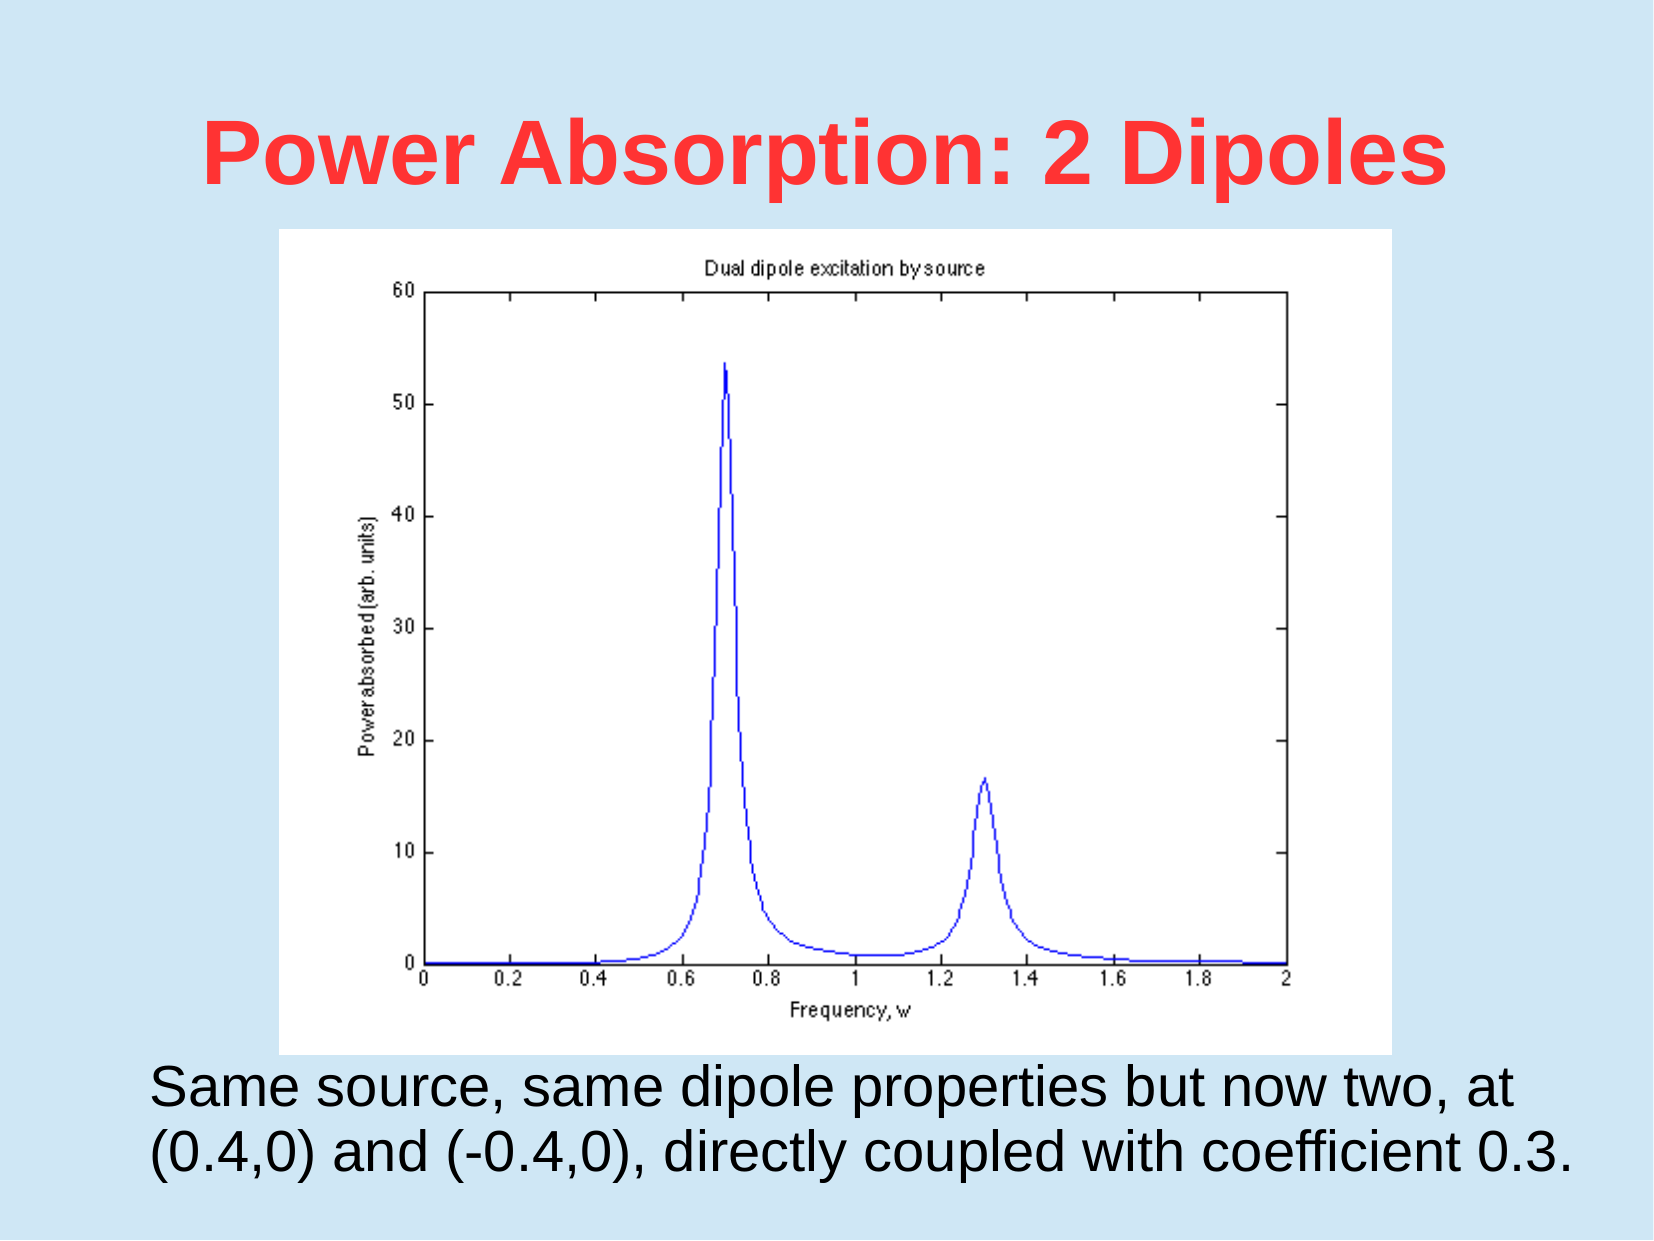

# Power Absorption: 2 Dipoles
Same source, same dipole properties but now two, at (0.4,0) and (-0.4,0), directly coupled with coefficient 0.3.